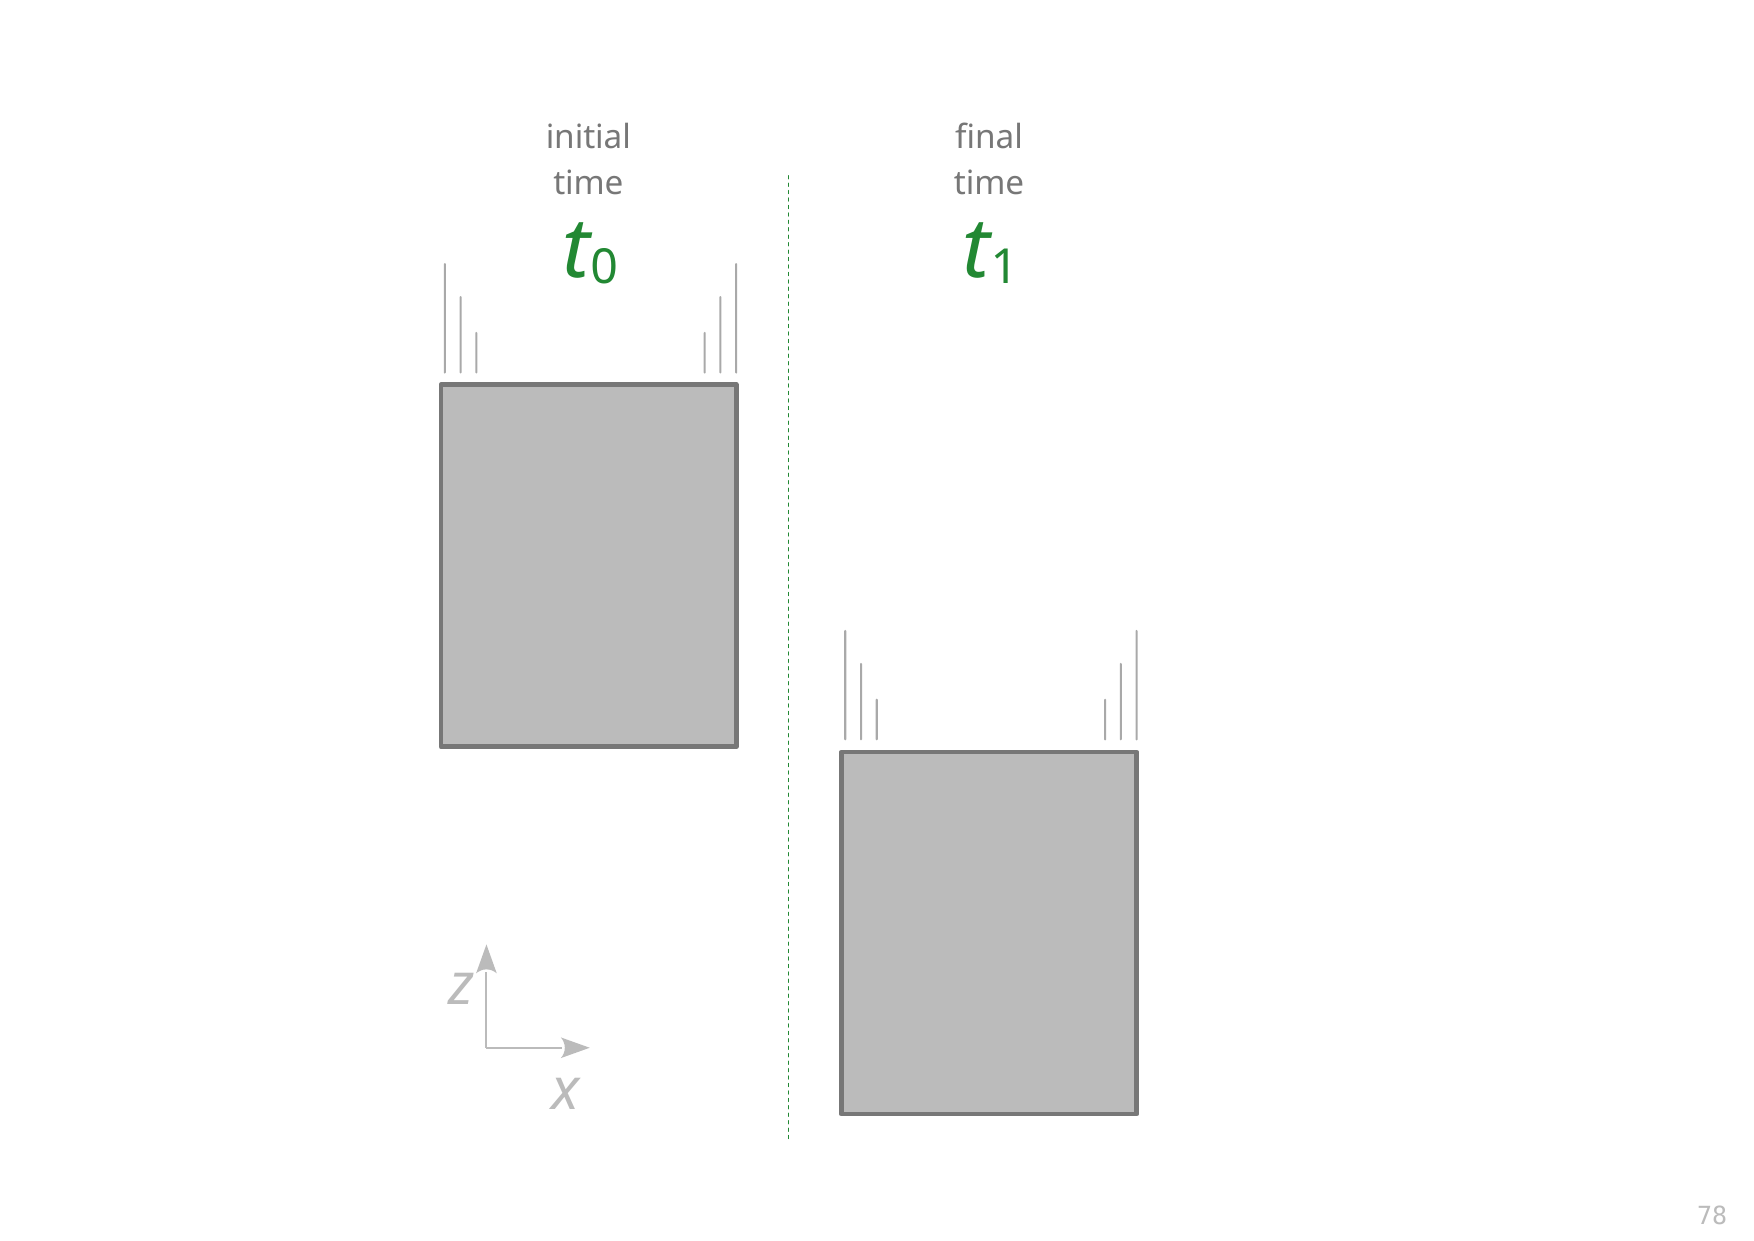

initial
time
final
time
t0
t1
z
x